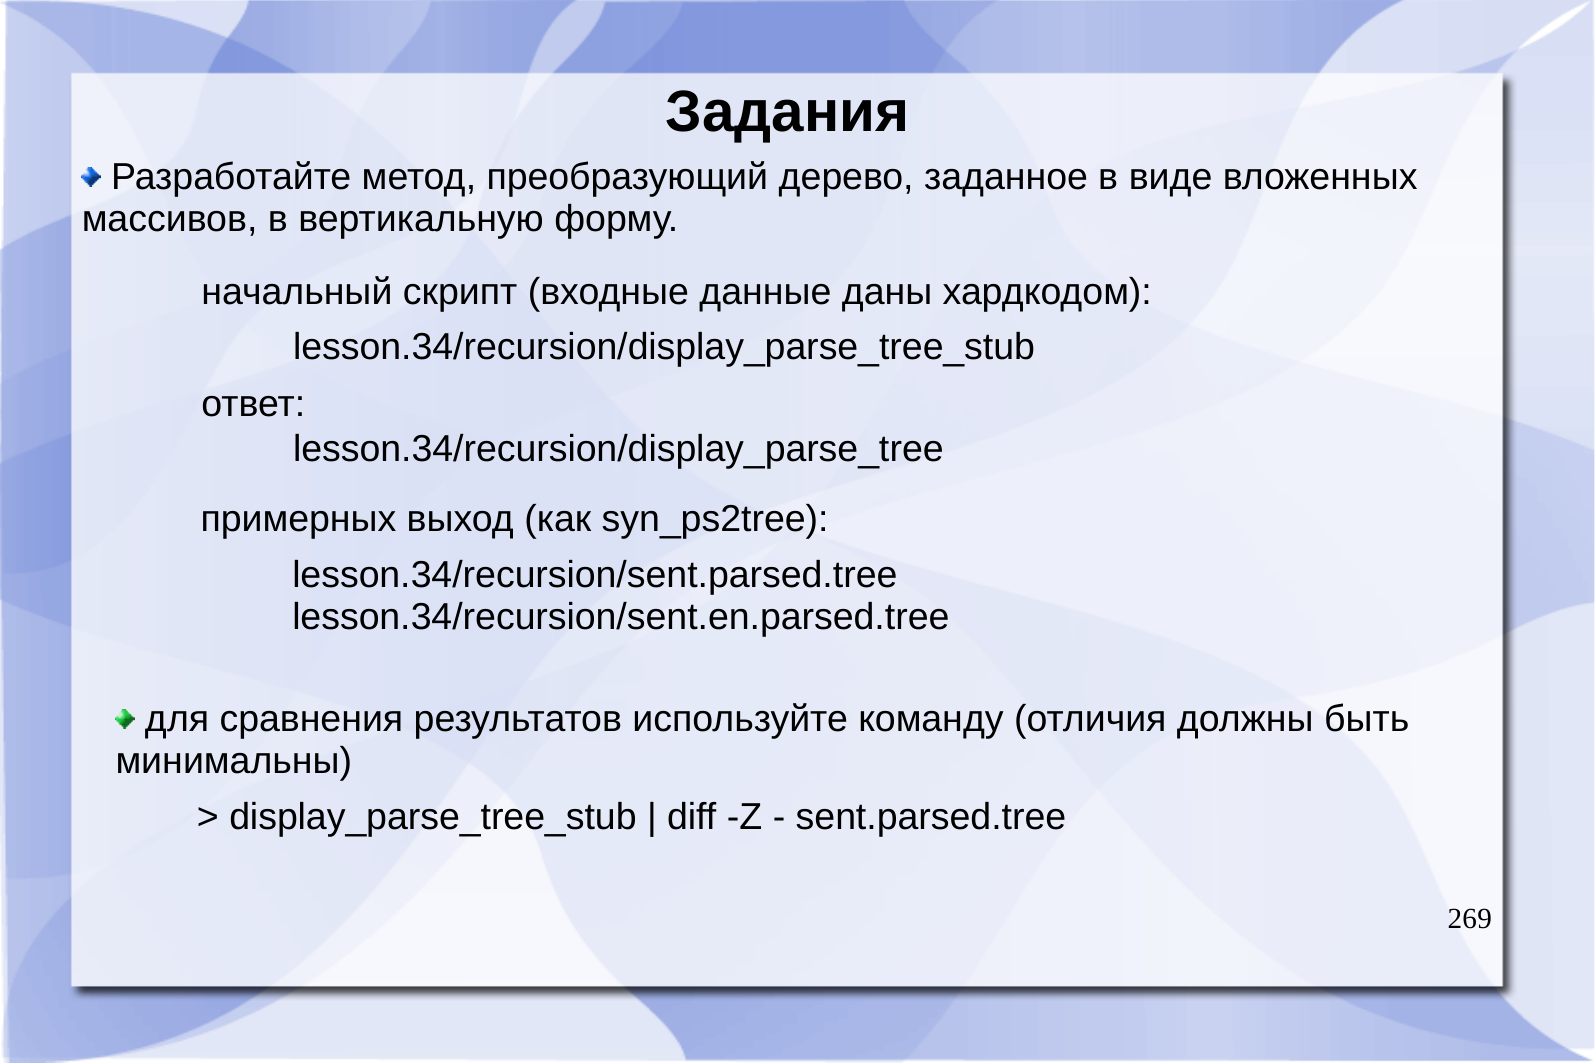

# Задания
 Разработайте метод, преобразующий дерево, заданное в виде вложенных массивов, в вертикальную форму.
начальный скрипт (входные данные даны хардкодом):
lesson.34/recursion/display_parse_tree_stub
ответ:
lesson.34/recursion/display_parse_tree
примерных выход (как syn_ps2tree):
lesson.34/recursion/sent.parsed.tree
lesson.34/recursion/sent.en.parsed.tree
 для сравнения результатов используйте команду (отличия должны быть минимальны)
> display_parse_tree_stub | diff -Z - sent.parsed.tree
269